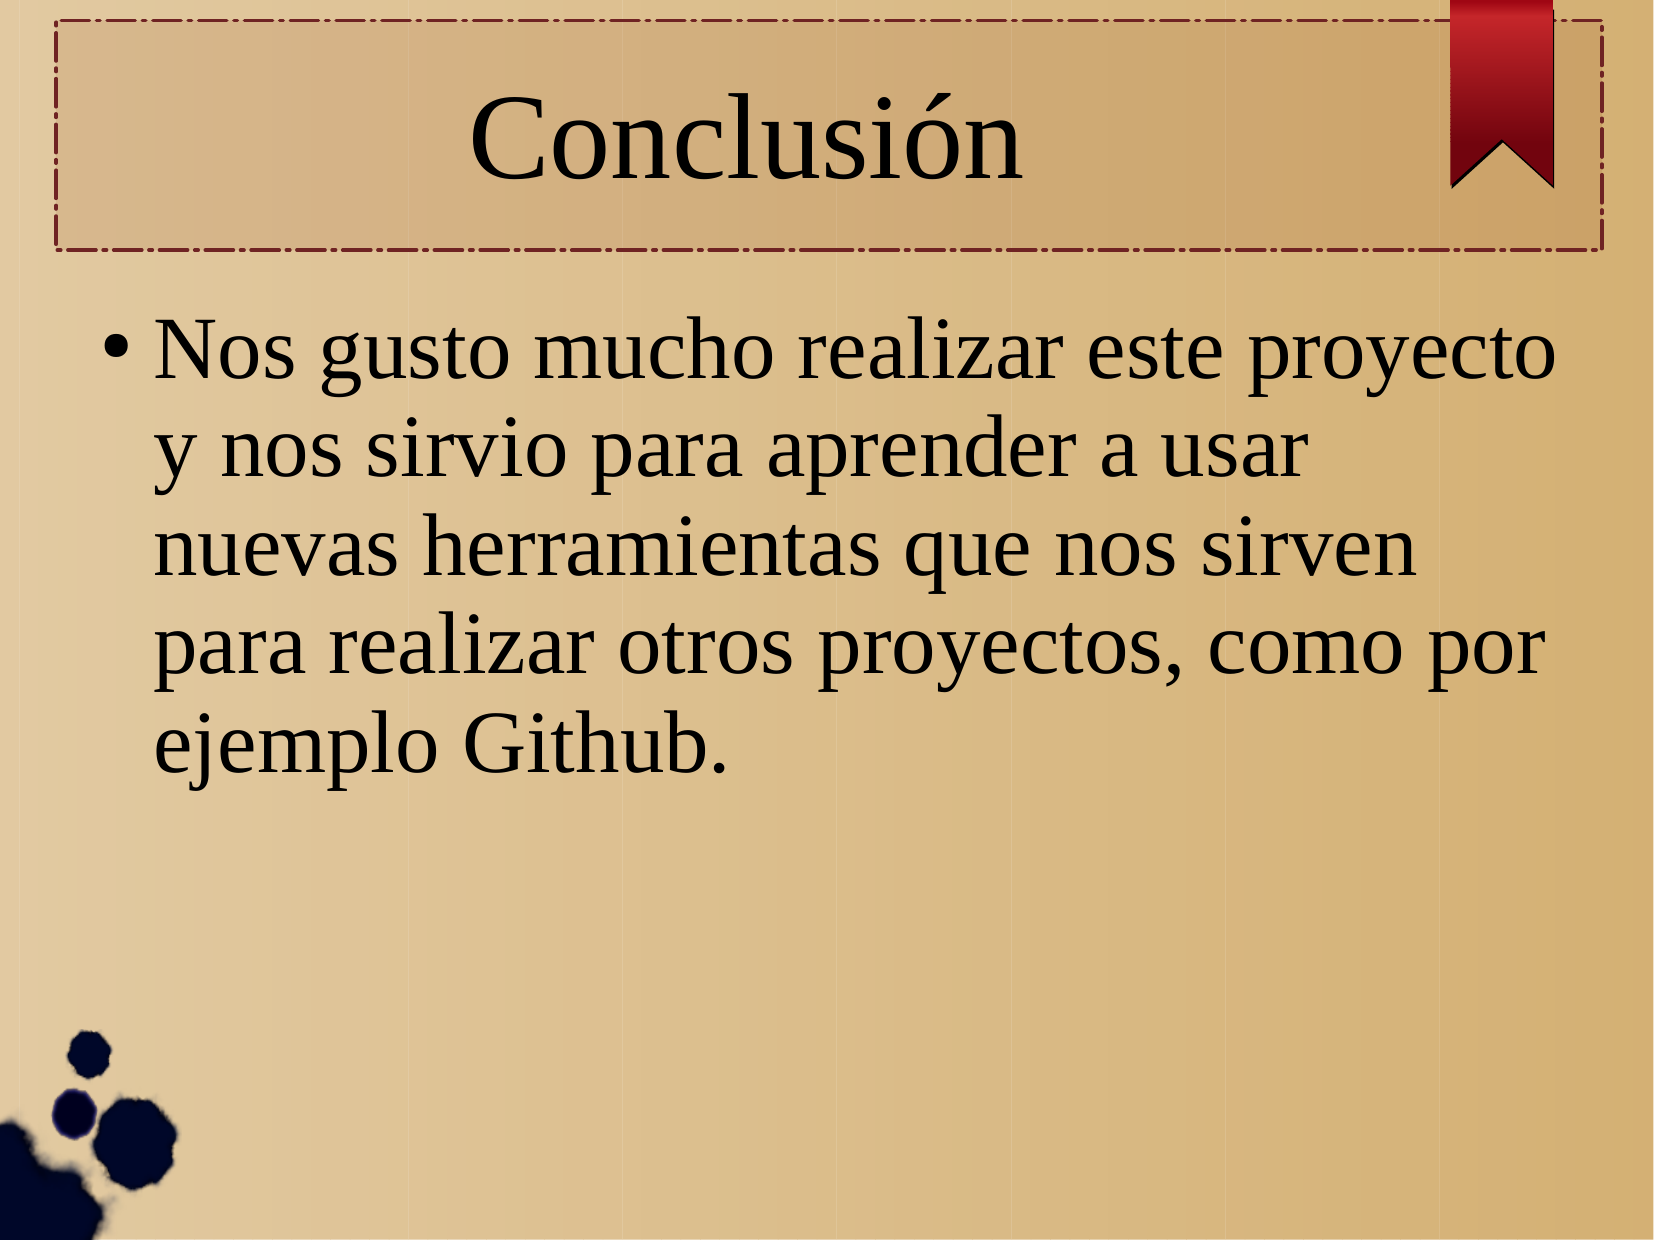

# Conclusión
Nos gusto mucho realizar este proyecto y nos sirvio para aprender a usar nuevas herramientas que nos sirven para realizar otros proyectos, como por ejemplo Github.